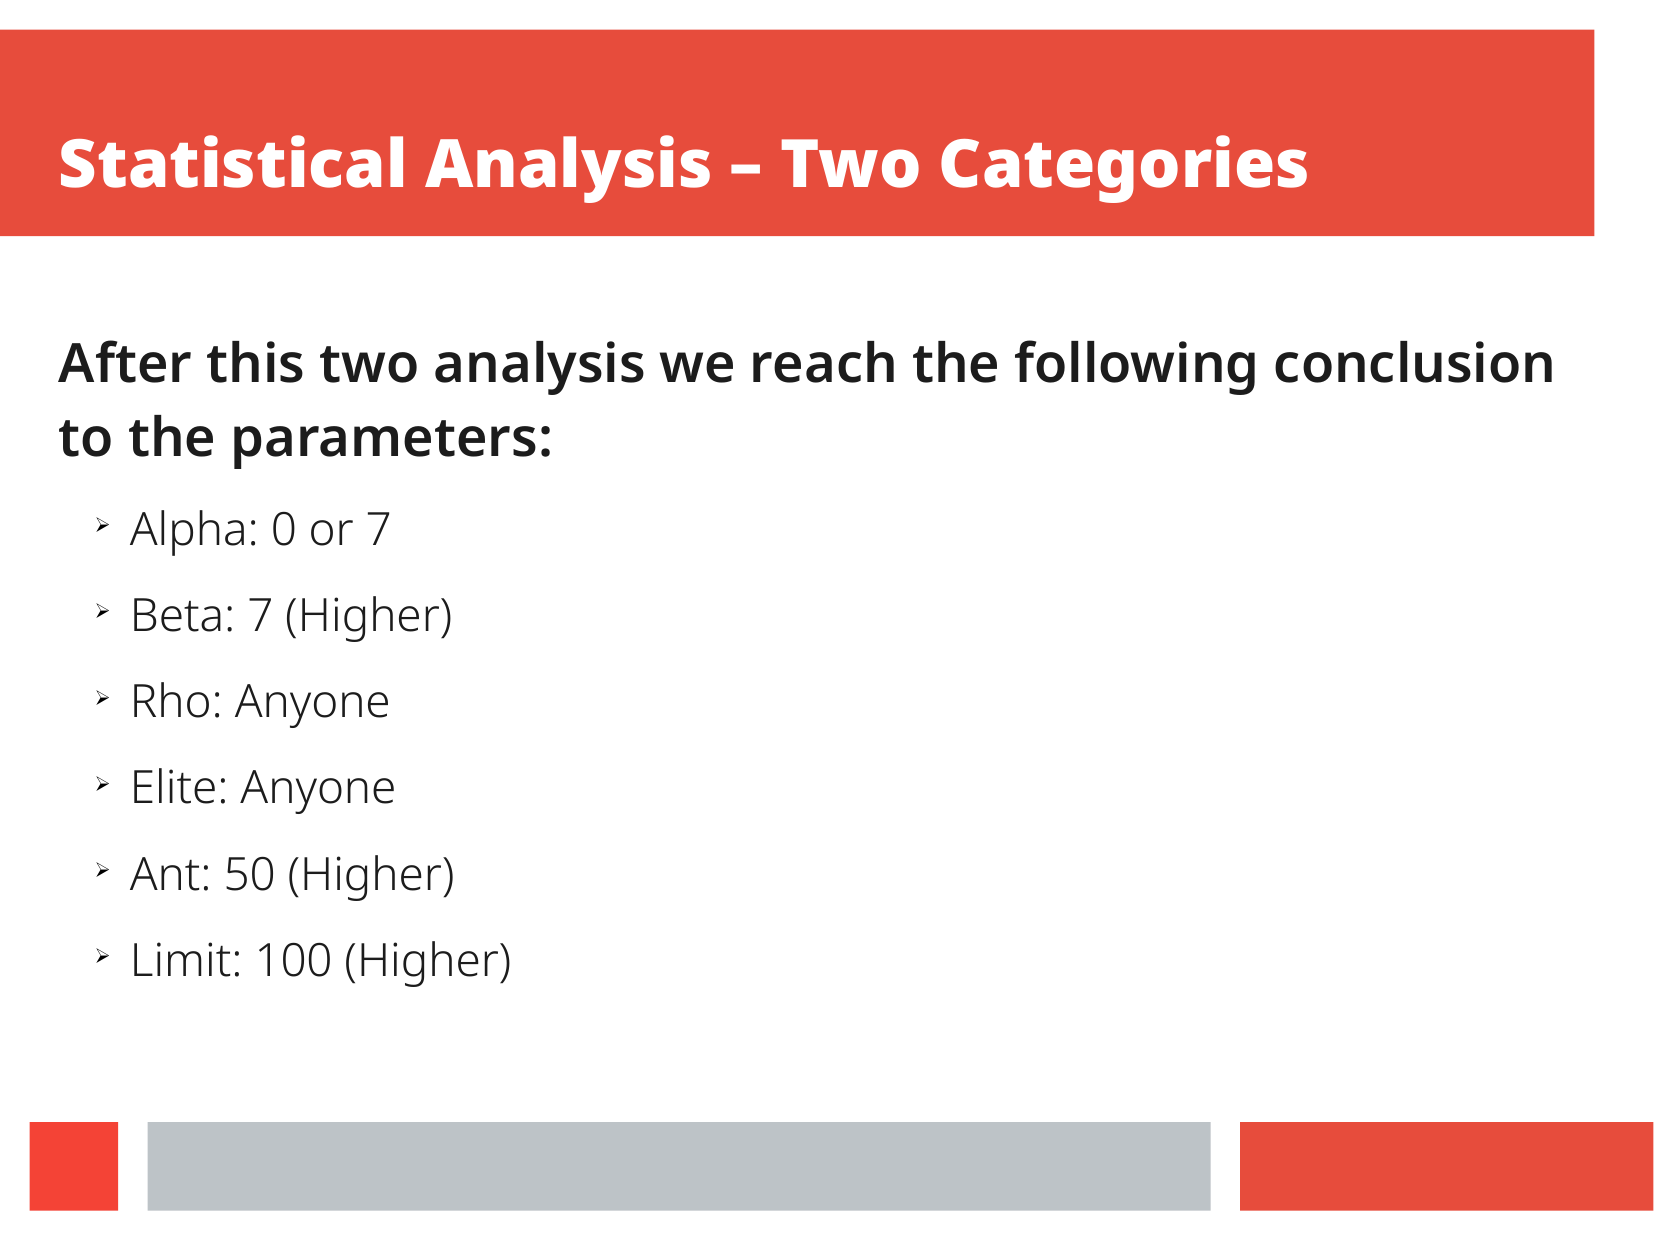

# Statistical Analysis – Two Categories
After this two analysis we reach the following conclusion to the parameters:
Alpha: 0 or 7
Beta: 7 (Higher)
Rho: Anyone
Elite: Anyone
Ant: 50 (Higher)
Limit: 100 (Higher)